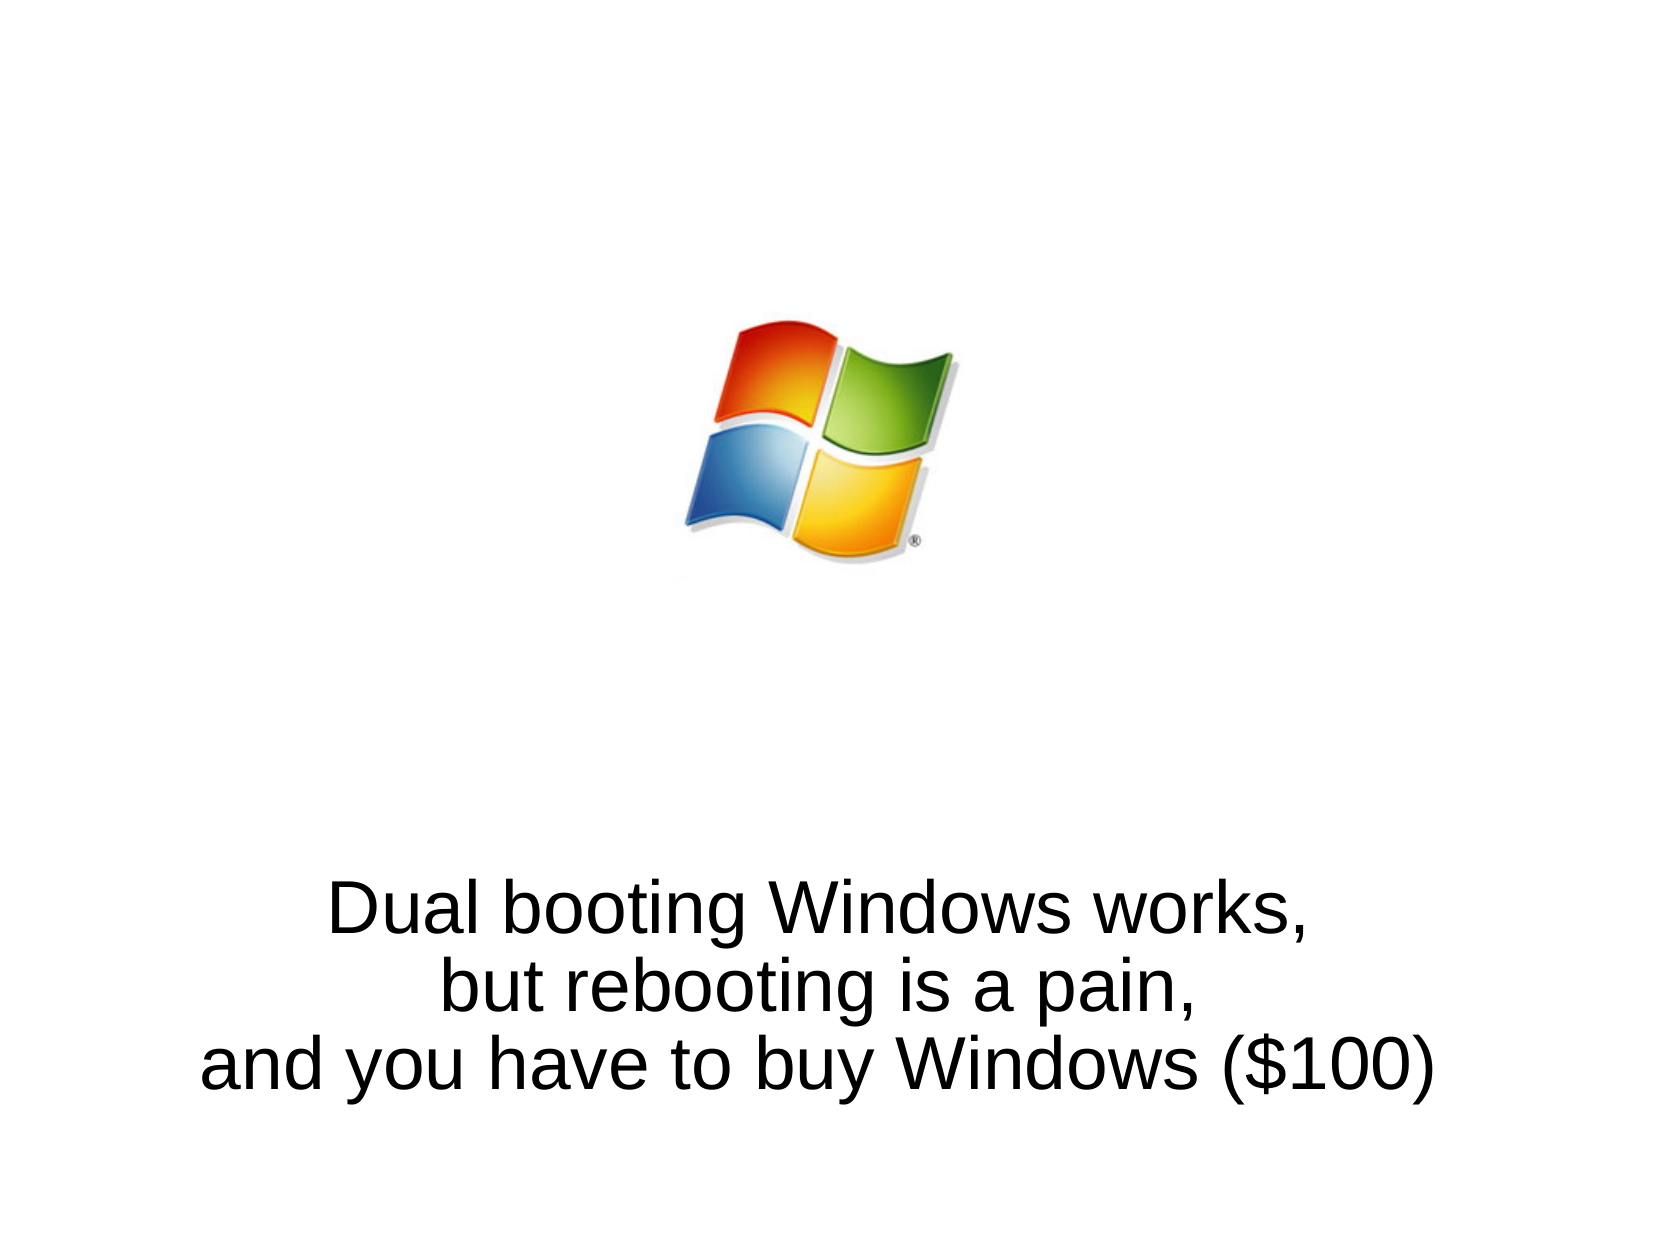

# Dual booting Windows works, but rebooting is a pain, and you have to buy Windows ($100)